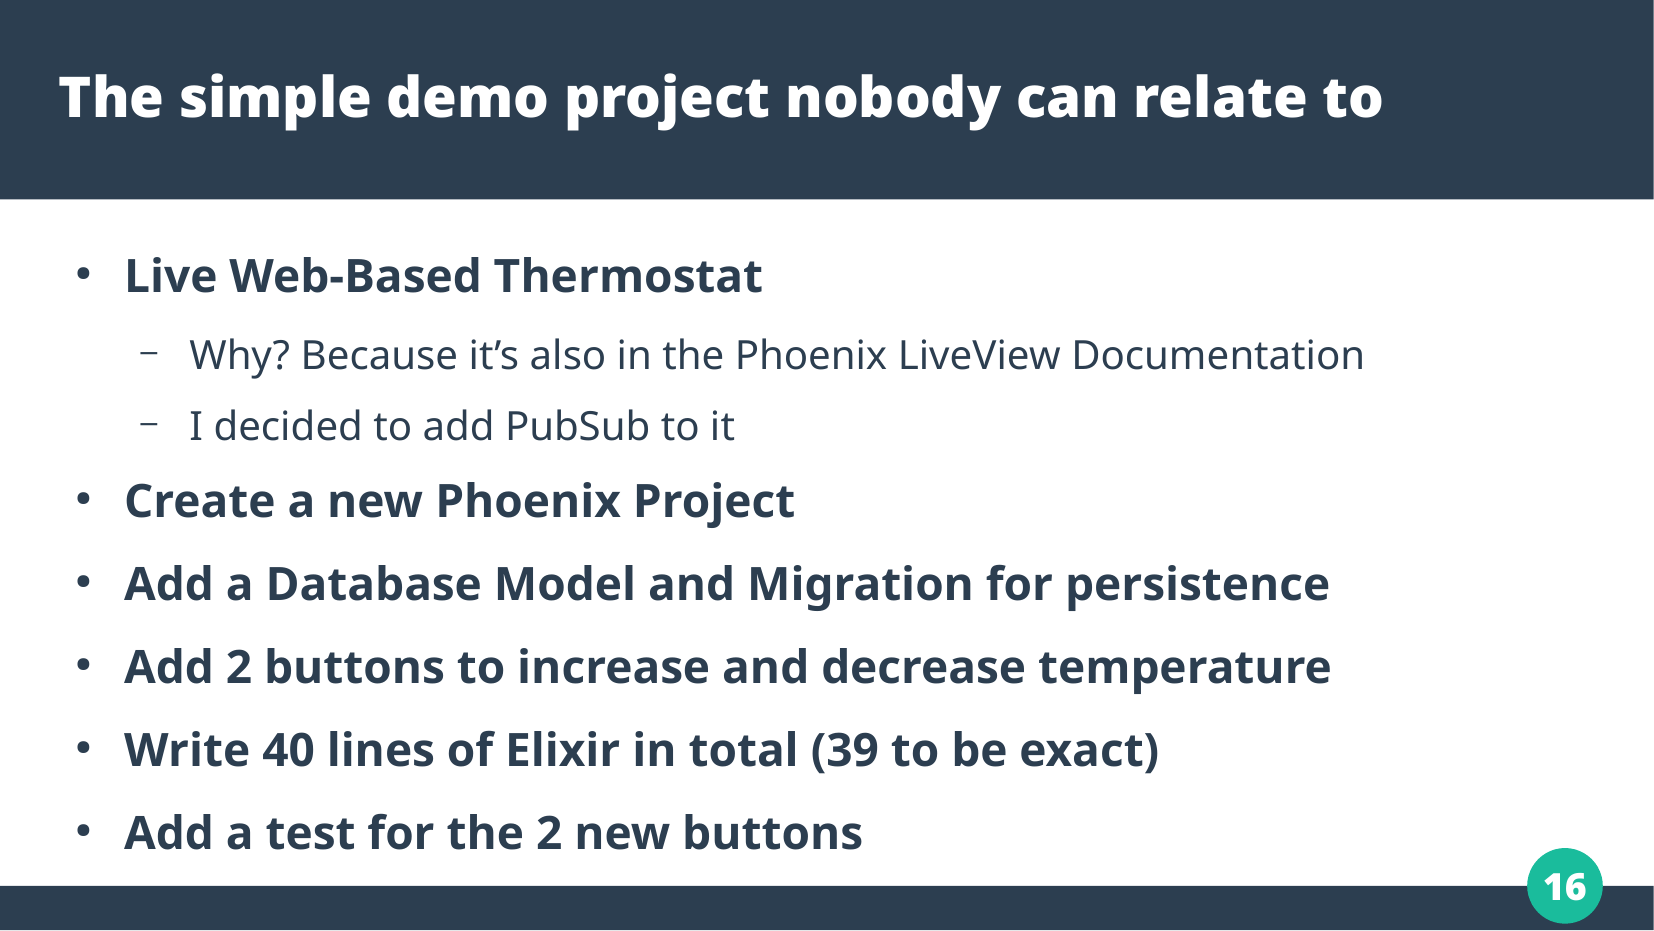

The simple demo project nobody can relate to
# Live Web-Based Thermostat
Why? Because it’s also in the Phoenix LiveView Documentation
I decided to add PubSub to it
Create a new Phoenix Project
Add a Database Model and Migration for persistence
Add 2 buttons to increase and decrease temperature
Write 40 lines of Elixir in total (39 to be exact)
Add a test for the 2 new buttons